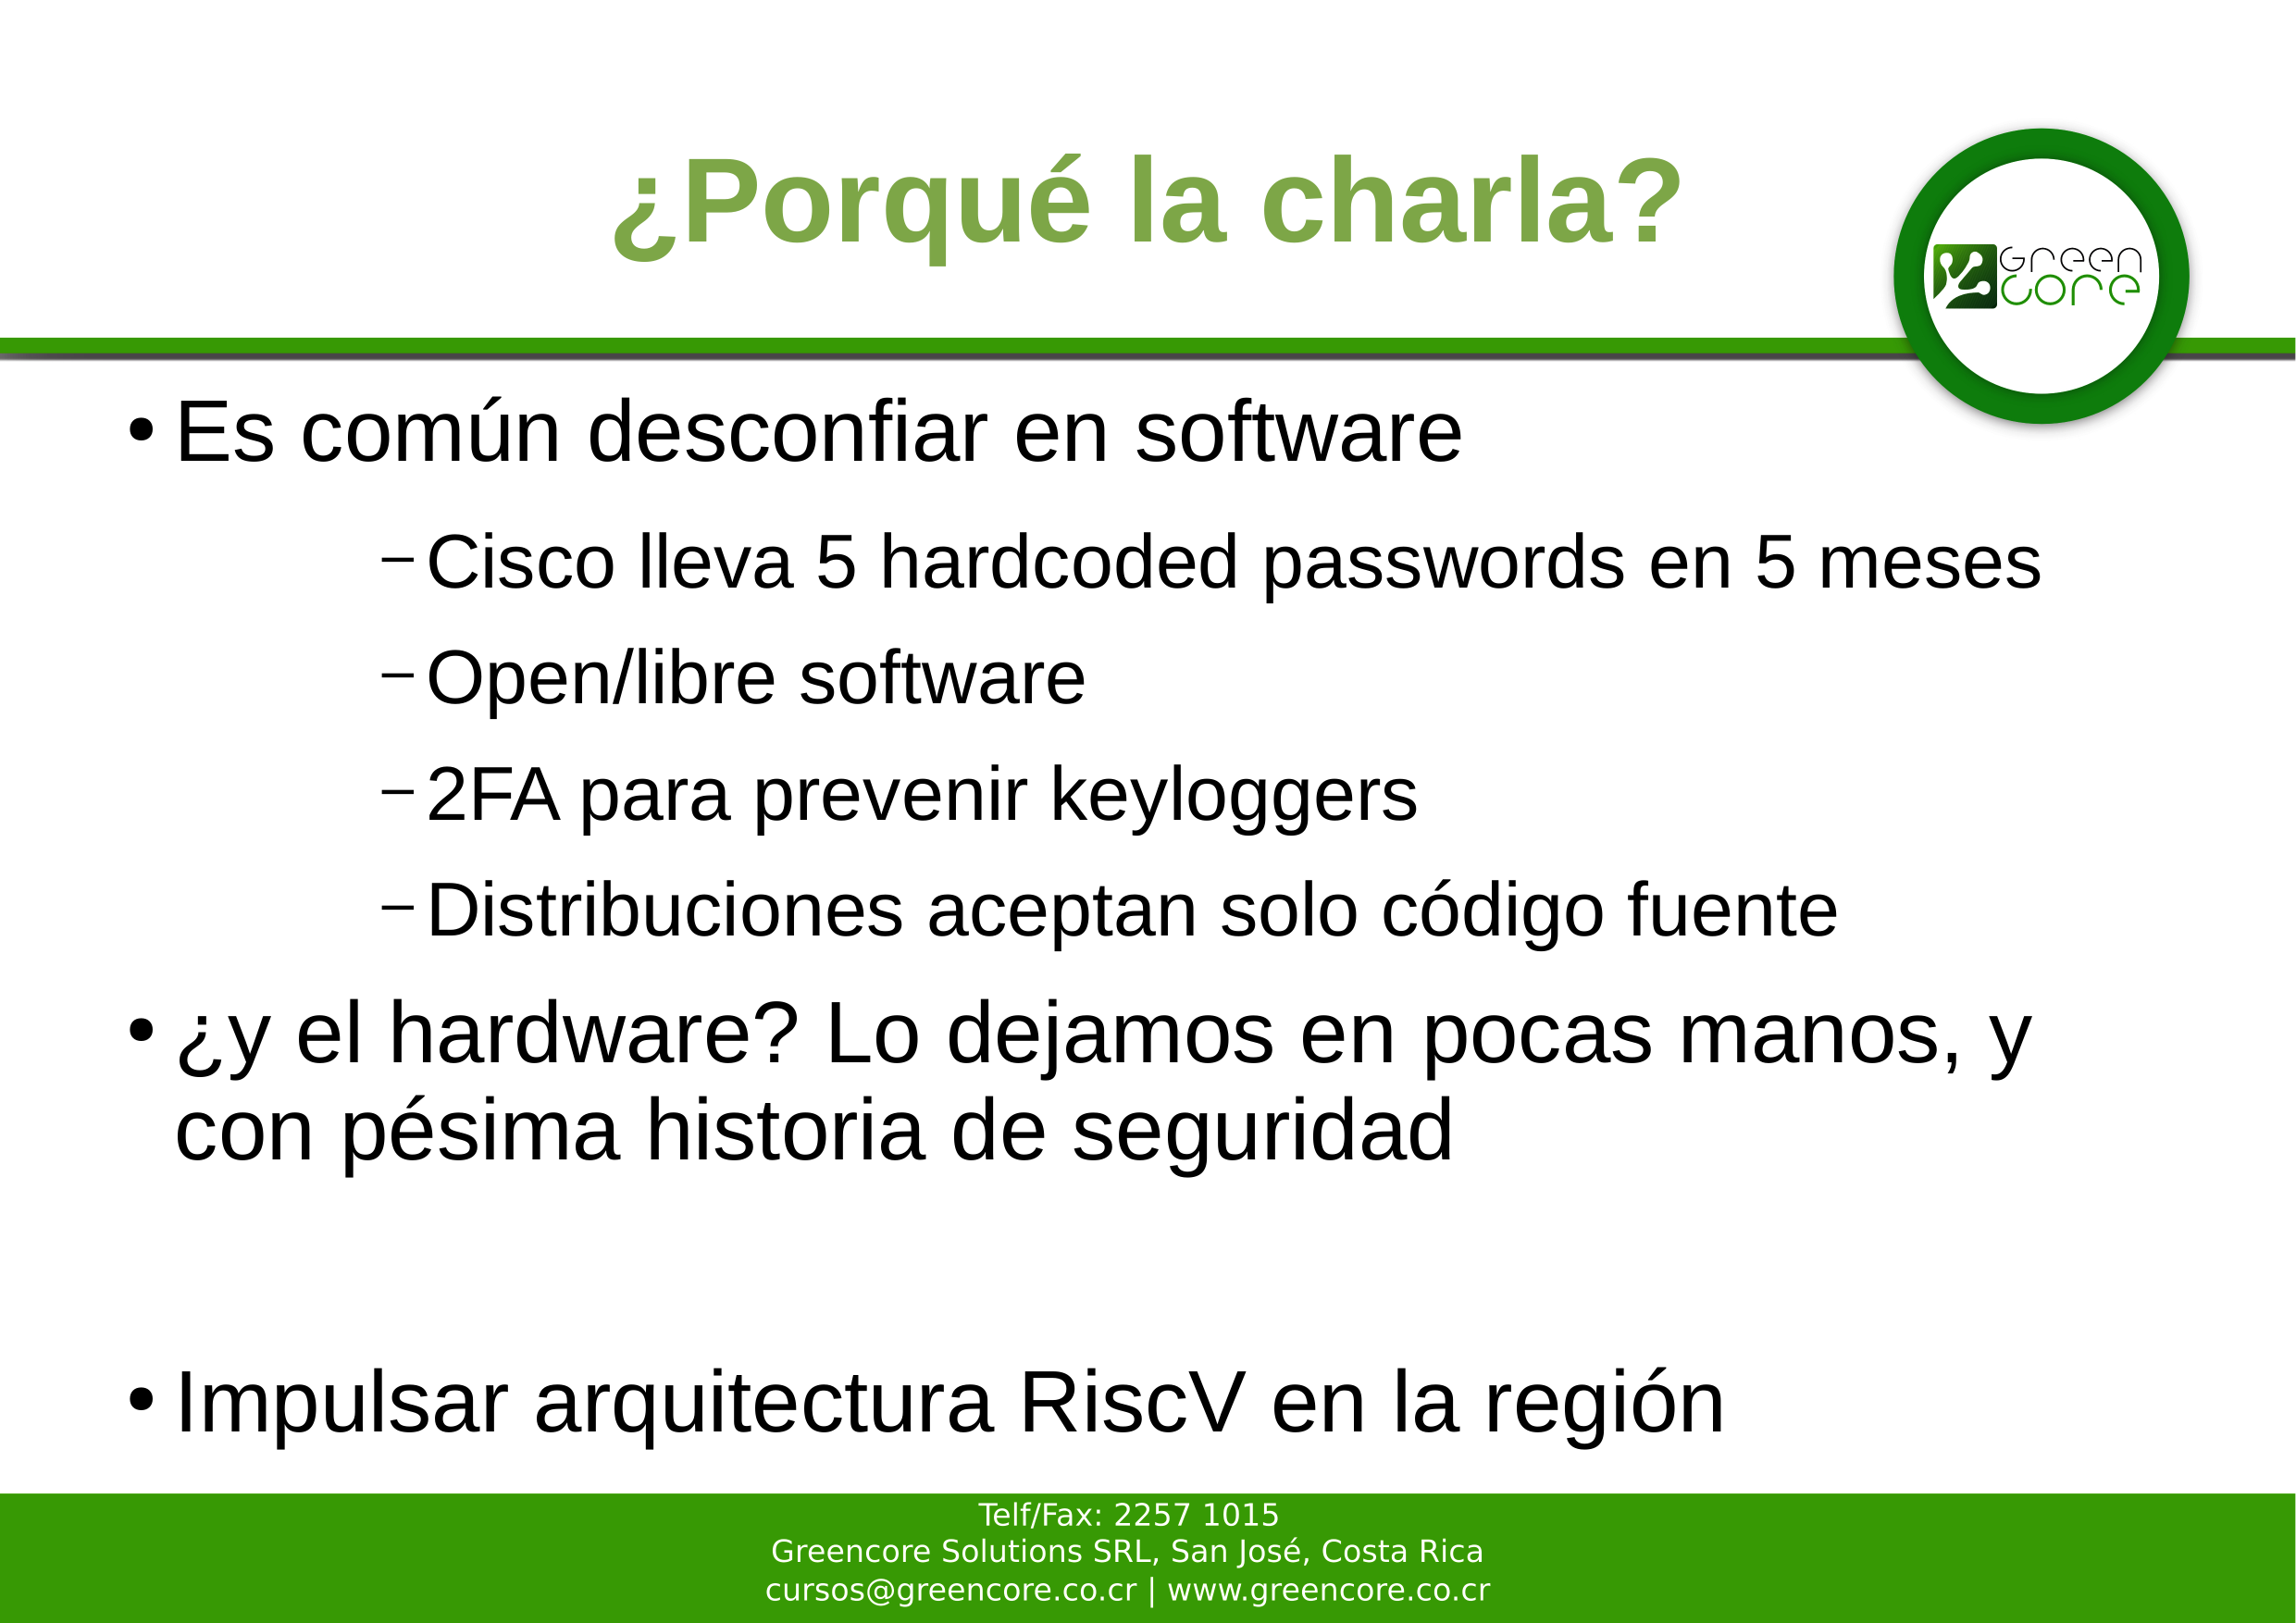

# ¿Porqué la charla?
Es común desconfiar en software
Cisco lleva 5 hardcoded passwords en 5 meses
Open/libre software
2FA para prevenir keyloggers
Distribuciones aceptan solo código fuente
¿y el hardware? Lo dejamos en pocas manos, y con pésima historia de seguridad
Impulsar arquitectura RiscV en la región